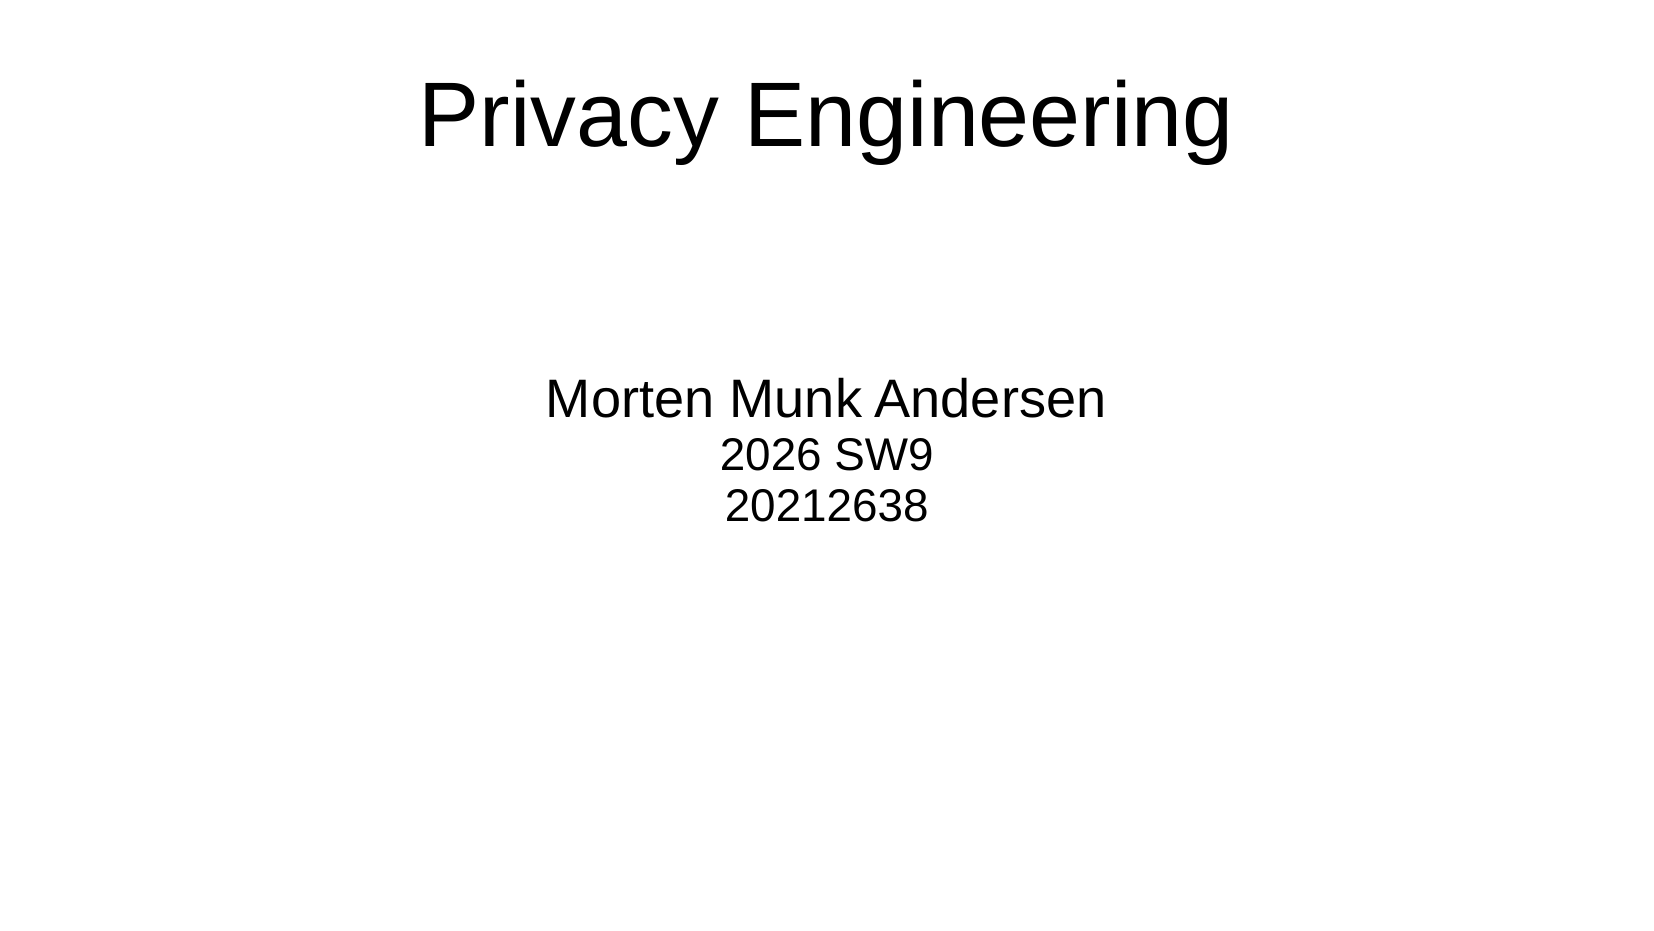

# Privacy Engineering
Morten Munk Andersen
2026 SW9
20212638